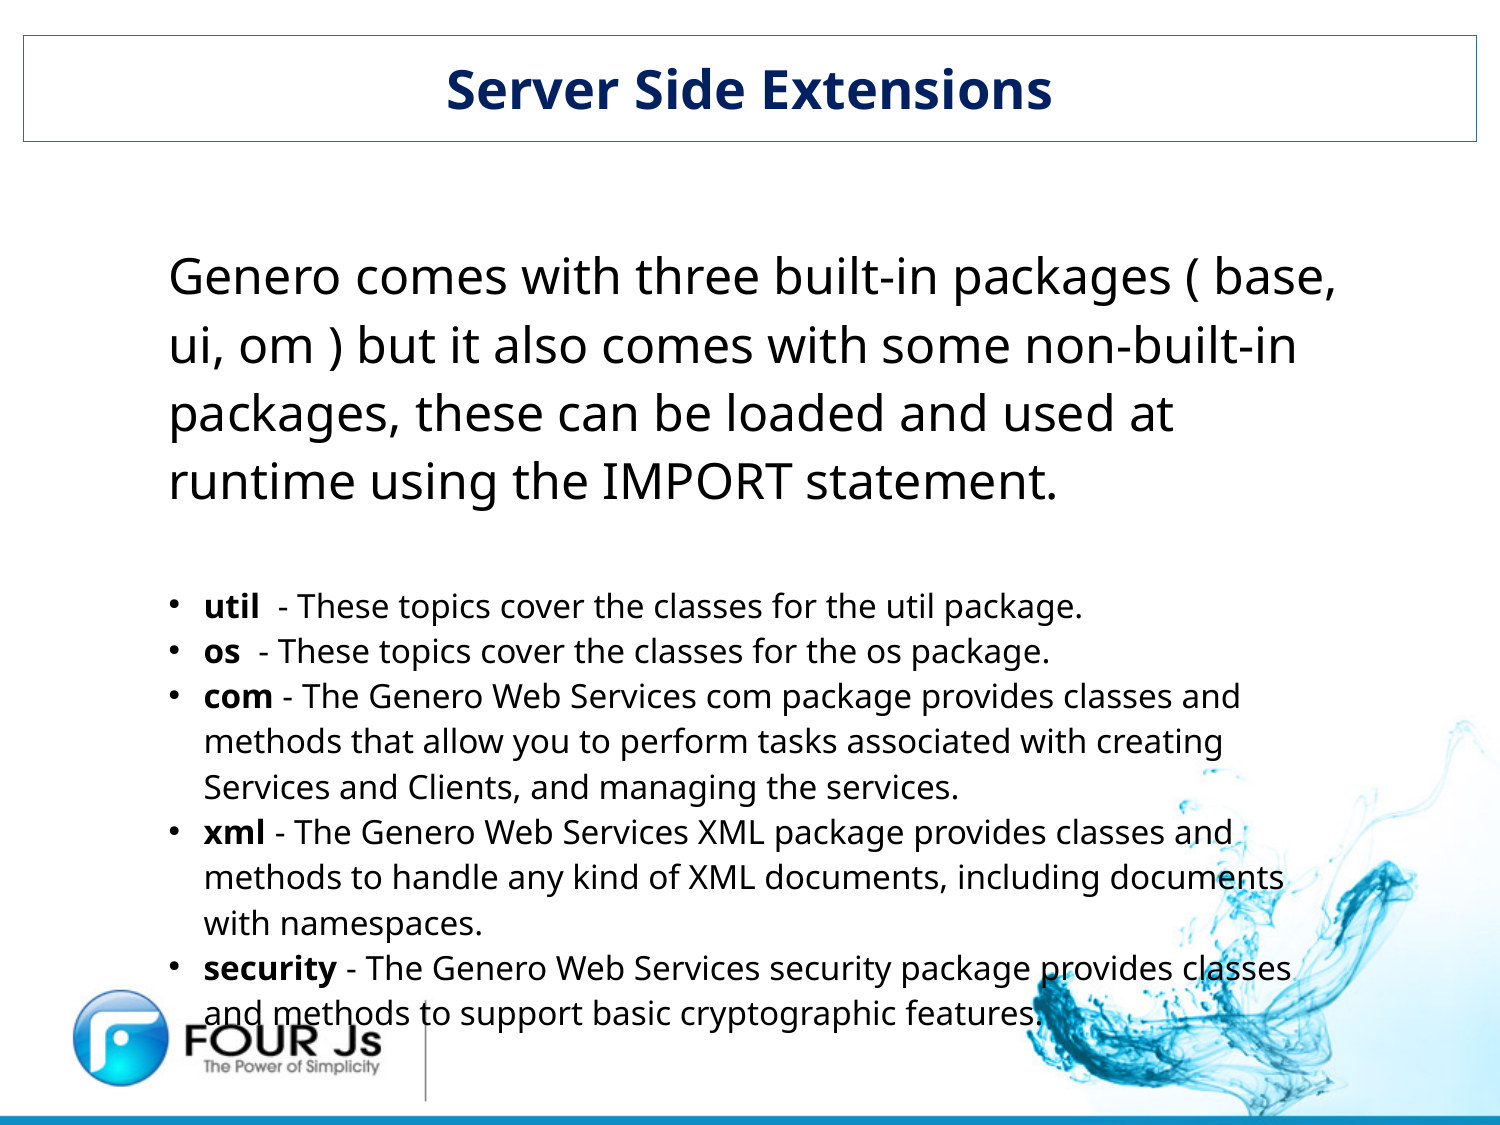

# Server Side Extensions
Genero comes with three built-in packages ( base, ui, om ) but it also comes with some non-built-in packages, these can be loaded and used at runtime using the IMPORT statement.
util - These topics cover the classes for the util package.
os - These topics cover the classes for the os package.
com - The Genero Web Services com package provides classes and methods that allow you to perform tasks associated with creating Services and Clients, and managing the services.
xml - The Genero Web Services XML package provides classes and methods to handle any kind of XML documents, including documents with namespaces.
security - The Genero Web Services security package provides classes and methods to support basic cryptographic features.